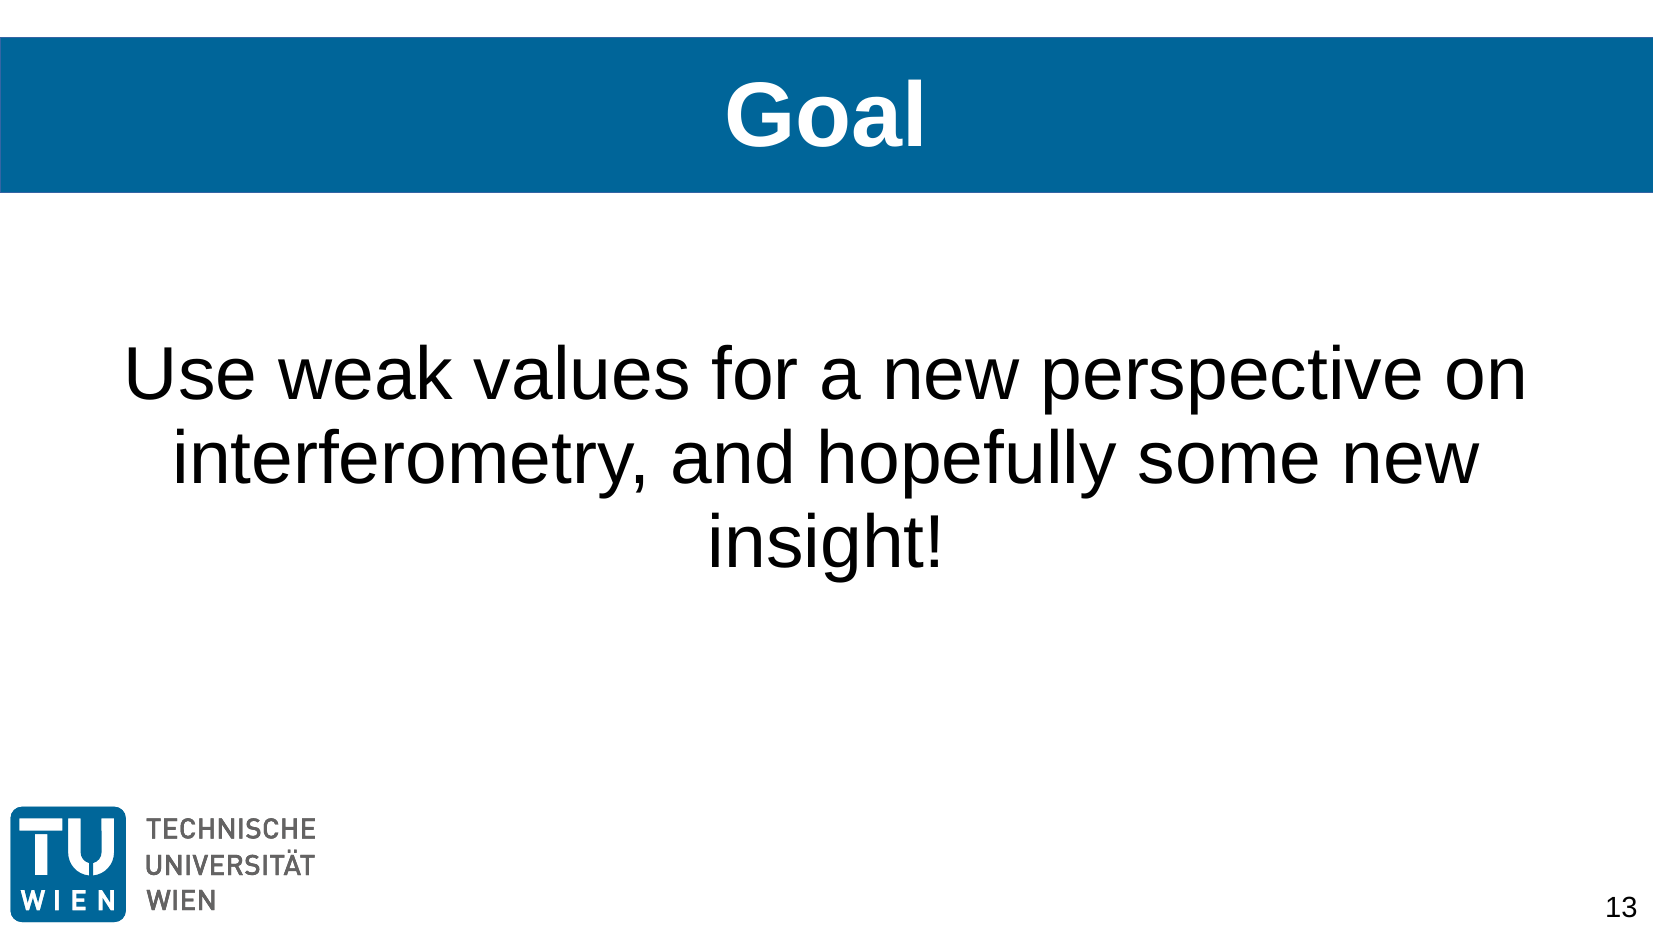

# Goal
Use weak values for a new perspective on interferometry, and hopefully some new insight!